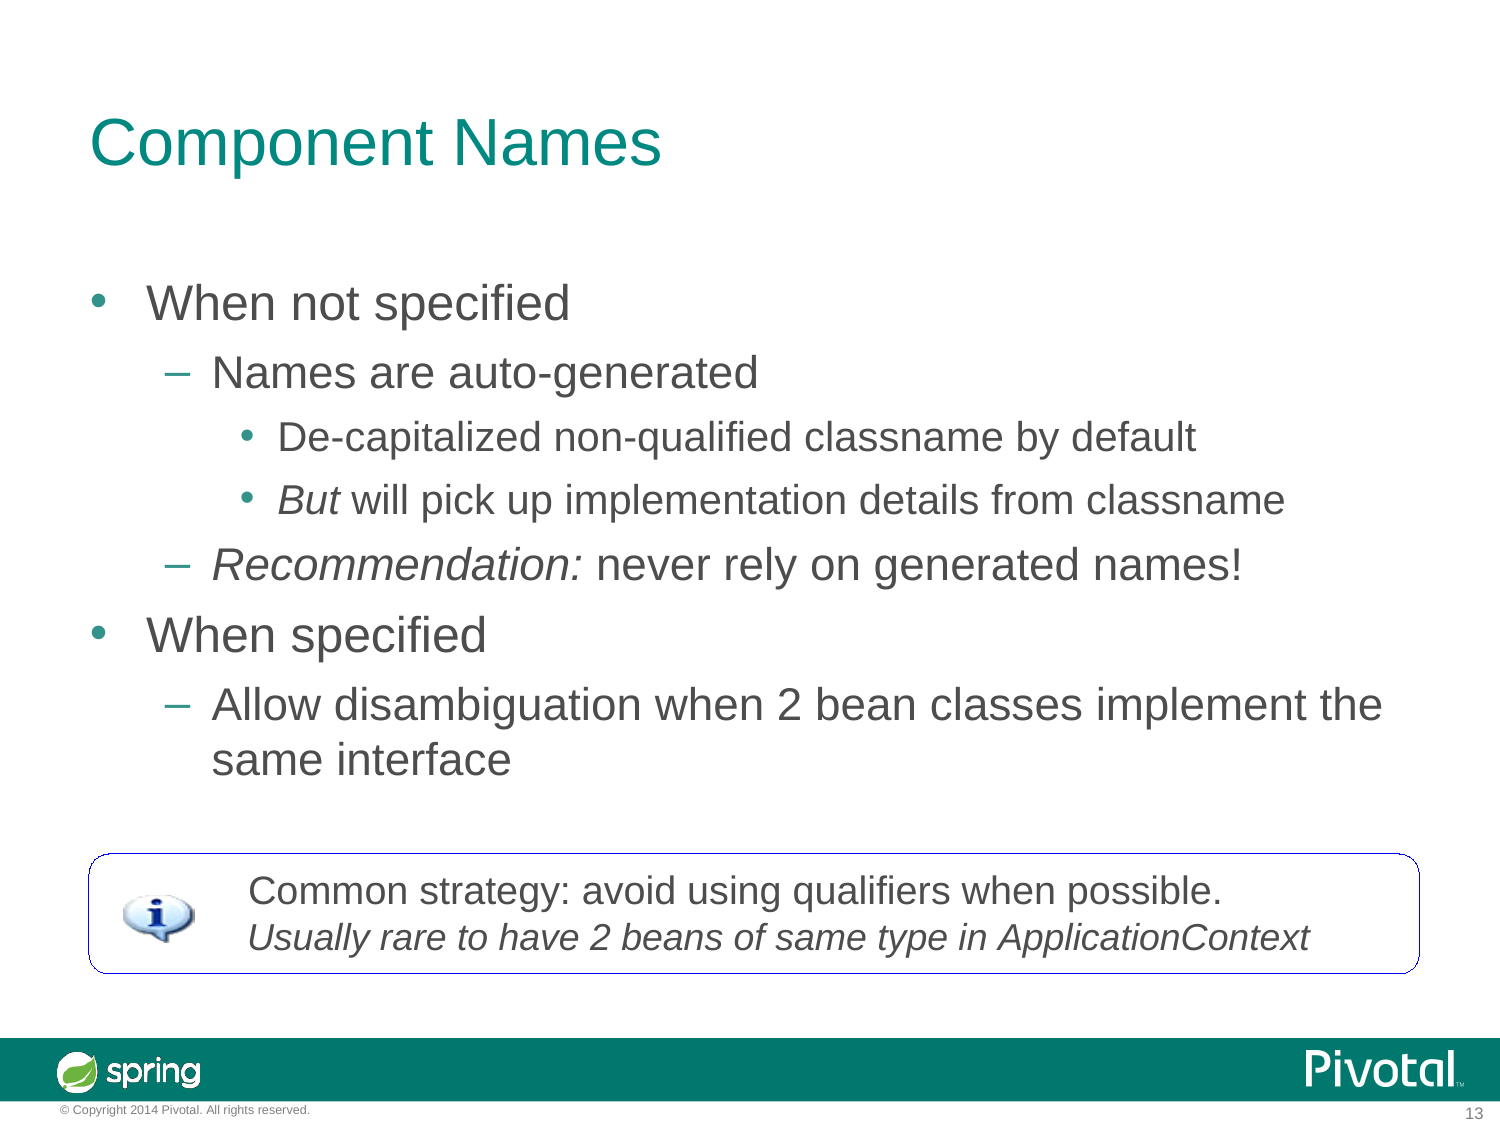

# Component Names
When not specified
Names are auto-generated
De-capitalized non-qualified classname by default
But will pick up implementation details from classname
Recommendation: never rely on generated names!
When specified
Allow disambiguation when 2 bean classes implement the same interface
 Common strategy: avoid using qualifiers when possible.
 Usually rare to have 2 beans of same type in ApplicationContext